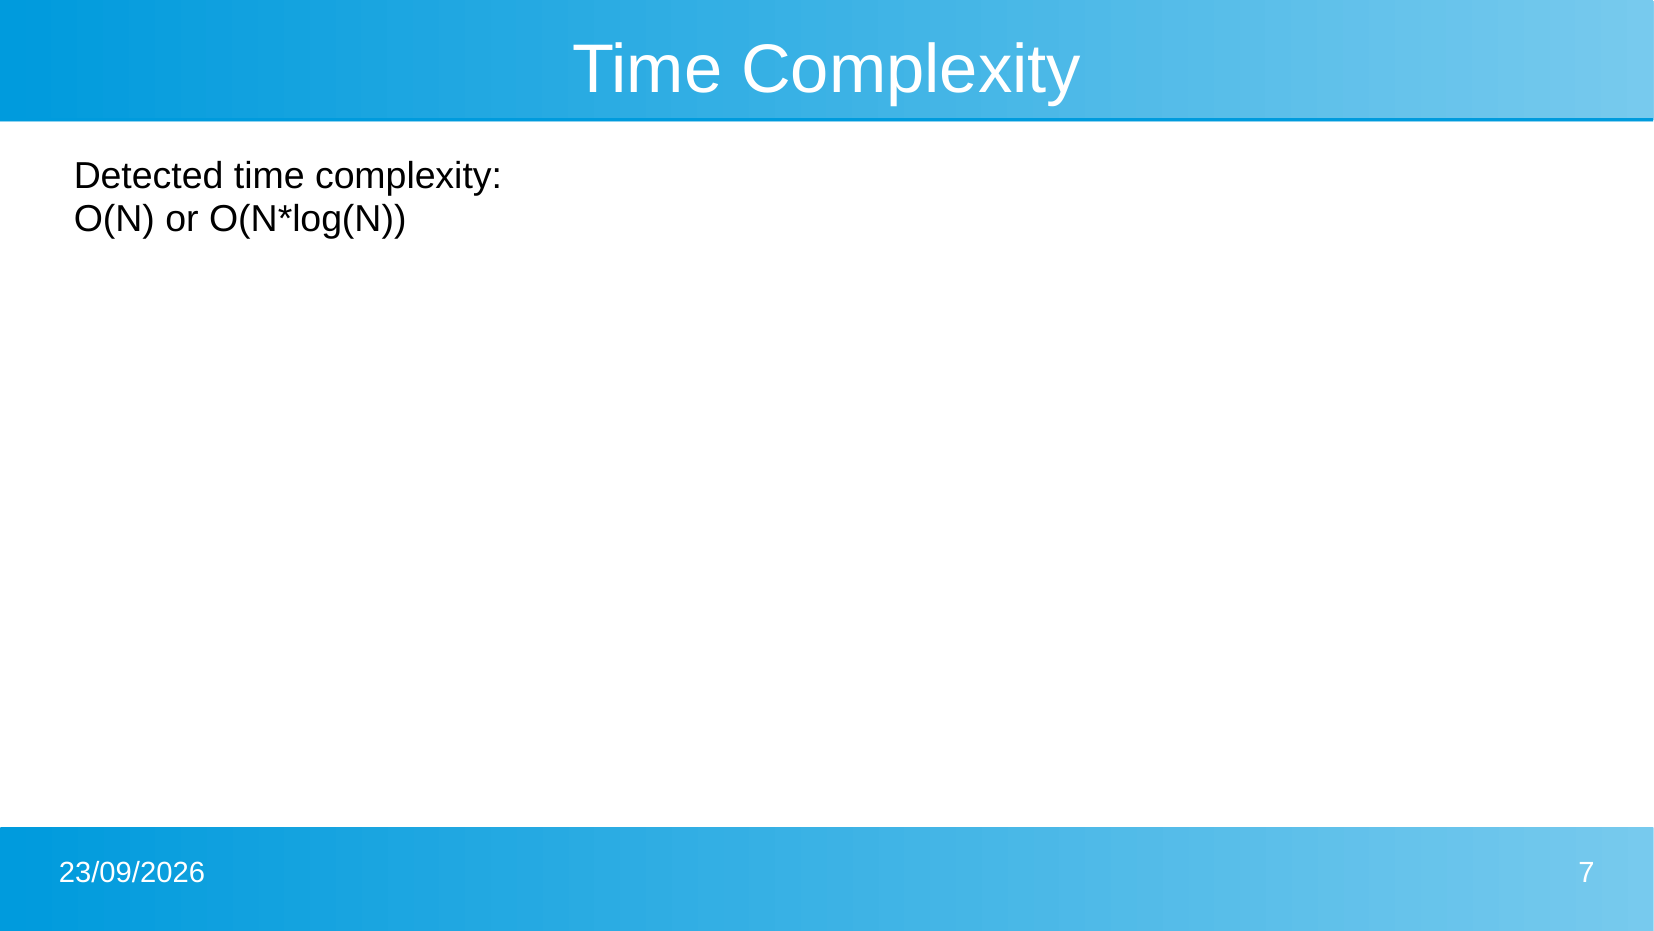

# Time Complexity
Detected time complexity:
O(N) or O(N*log(N))
7